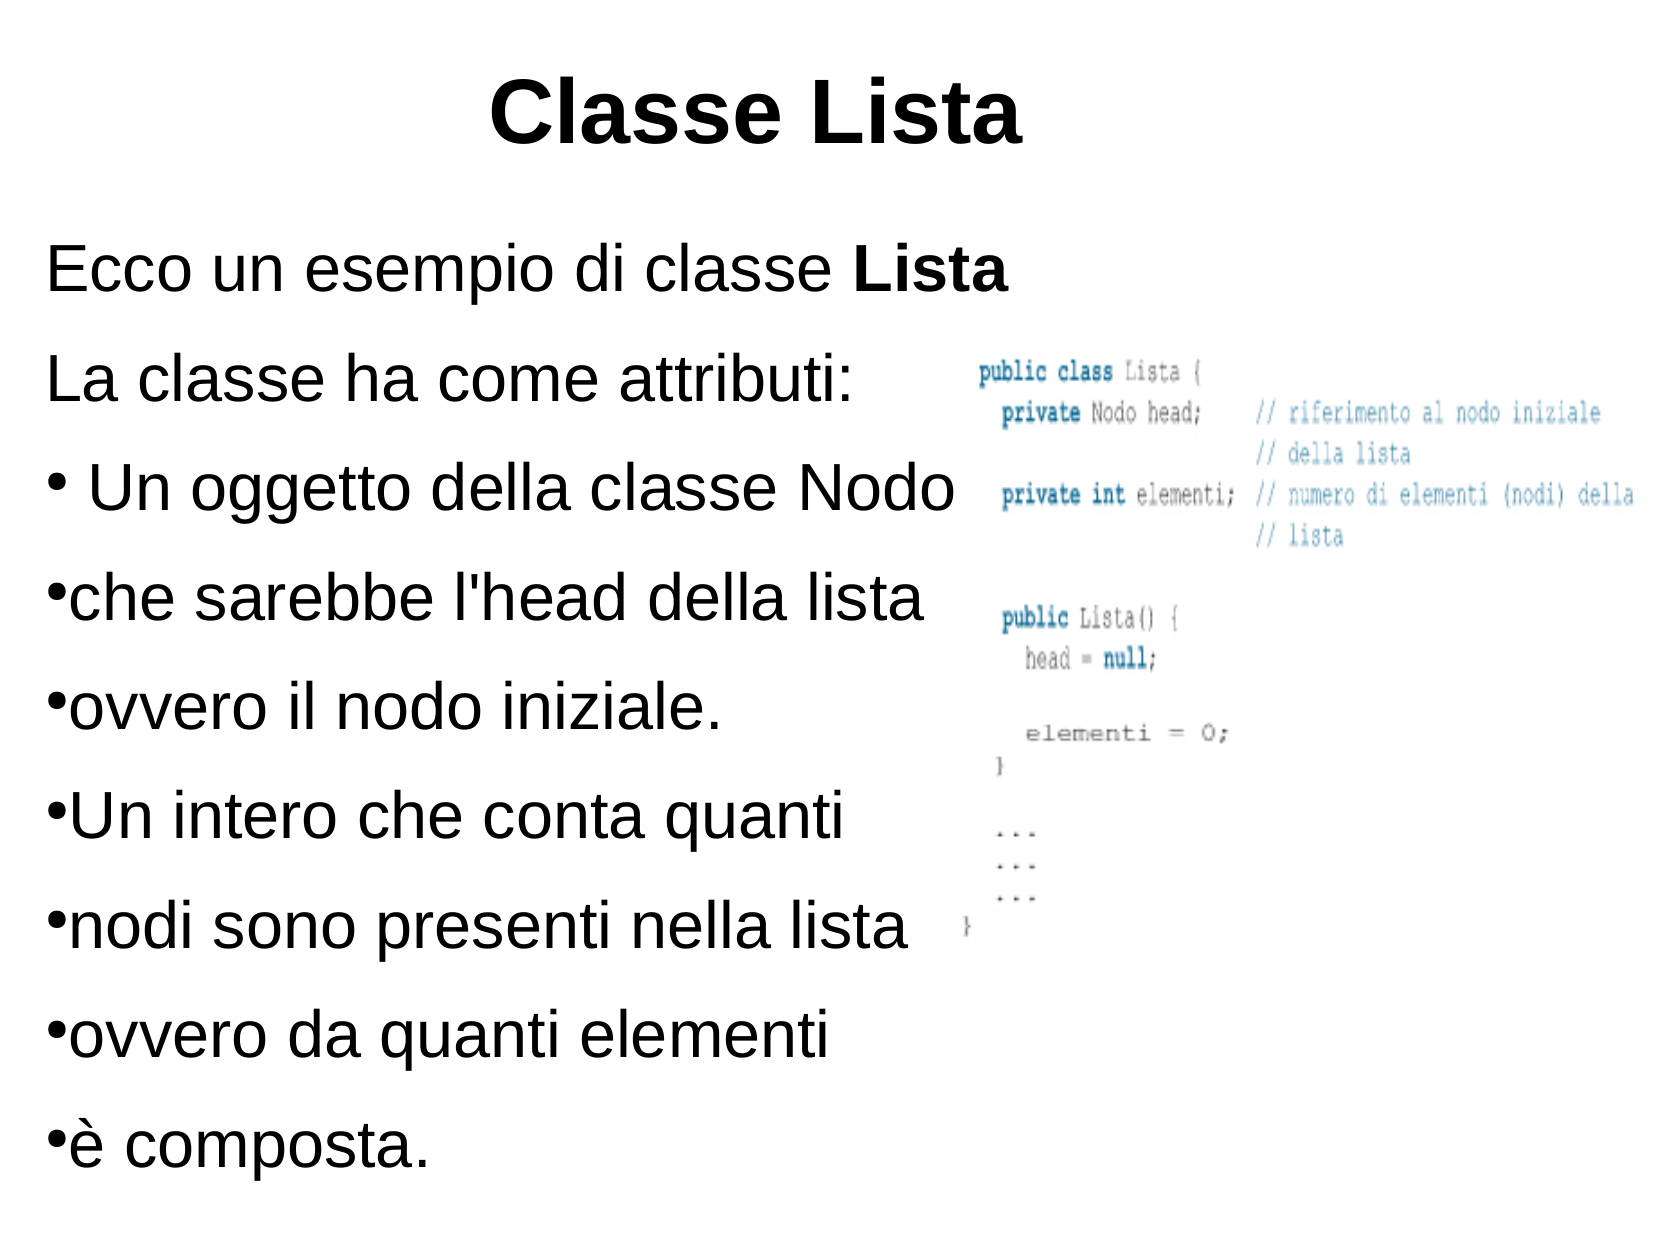

# Classe Lista
Ecco un esempio di classe Lista
La classe ha come attributi:
 Un oggetto della classe Nodo
che sarebbe l'head della lista
ovvero il nodo iniziale.
Un intero che conta quanti
nodi sono presenti nella lista
ovvero da quanti elementi
è composta.